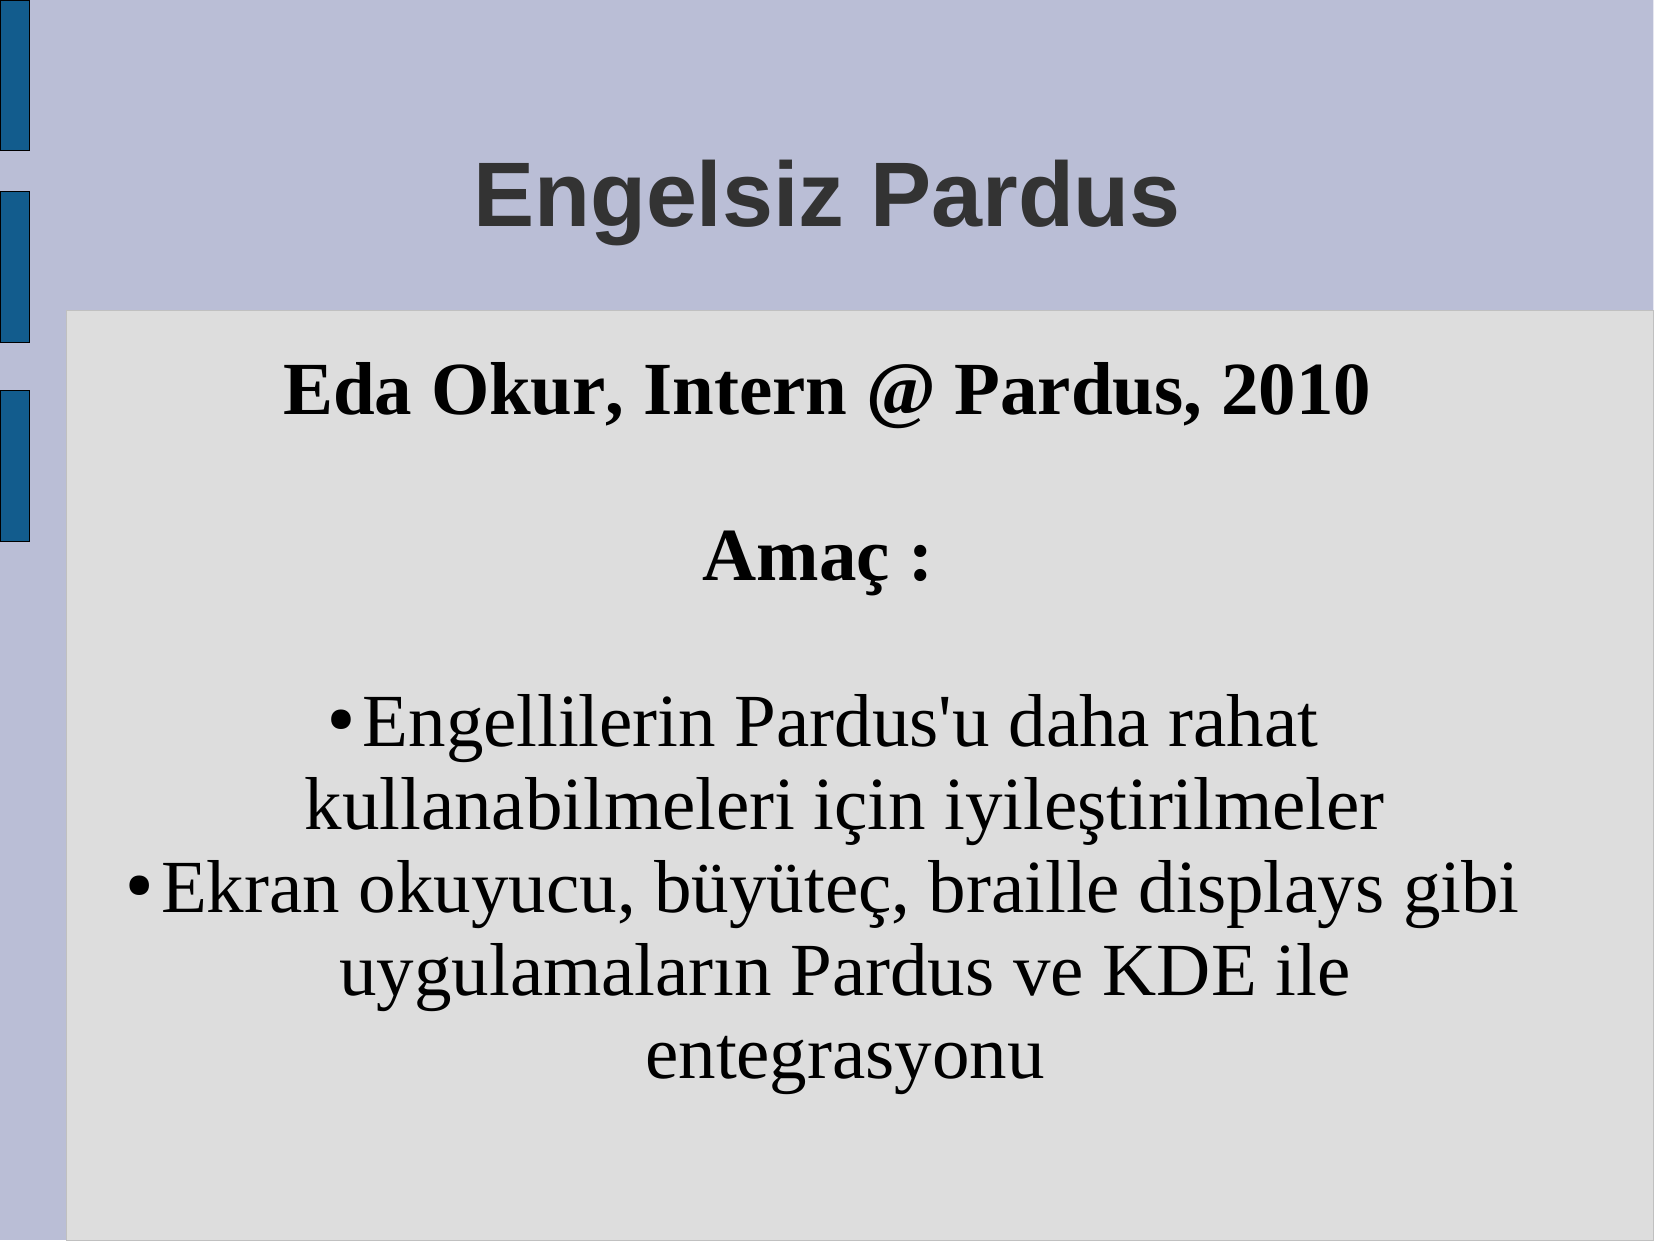

# Engelsiz Pardus
Eda Okur, Intern @ Pardus, 2010
Amaç :
Engellilerin Pardus'u daha rahat kullanabilmeleri için iyileştirilmeler
Ekran okuyucu, büyüteç, braille displays gibi uygulamaların Pardus ve KDE ile entegrasyonu